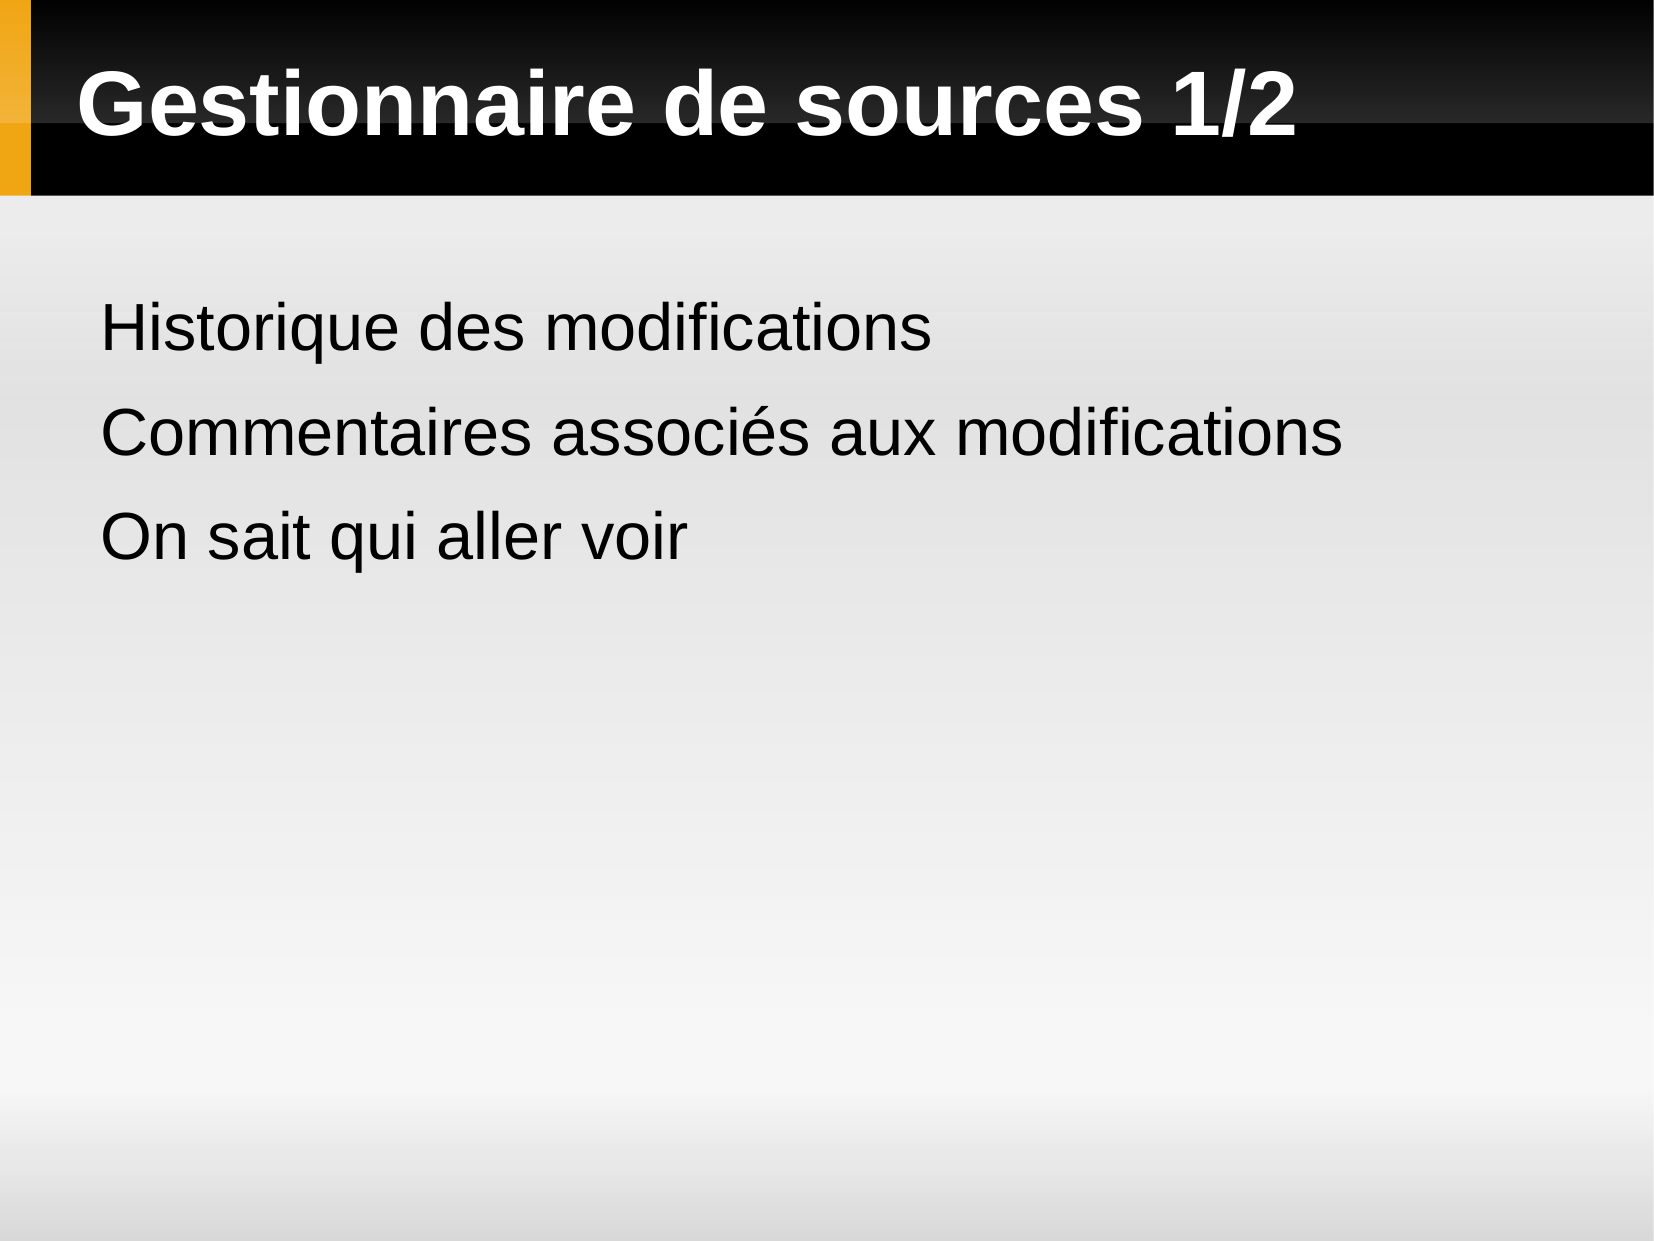

# Gestionnaire de sources 1/2
Historique des modifications
Commentaires associés aux modifications
On sait qui aller voir